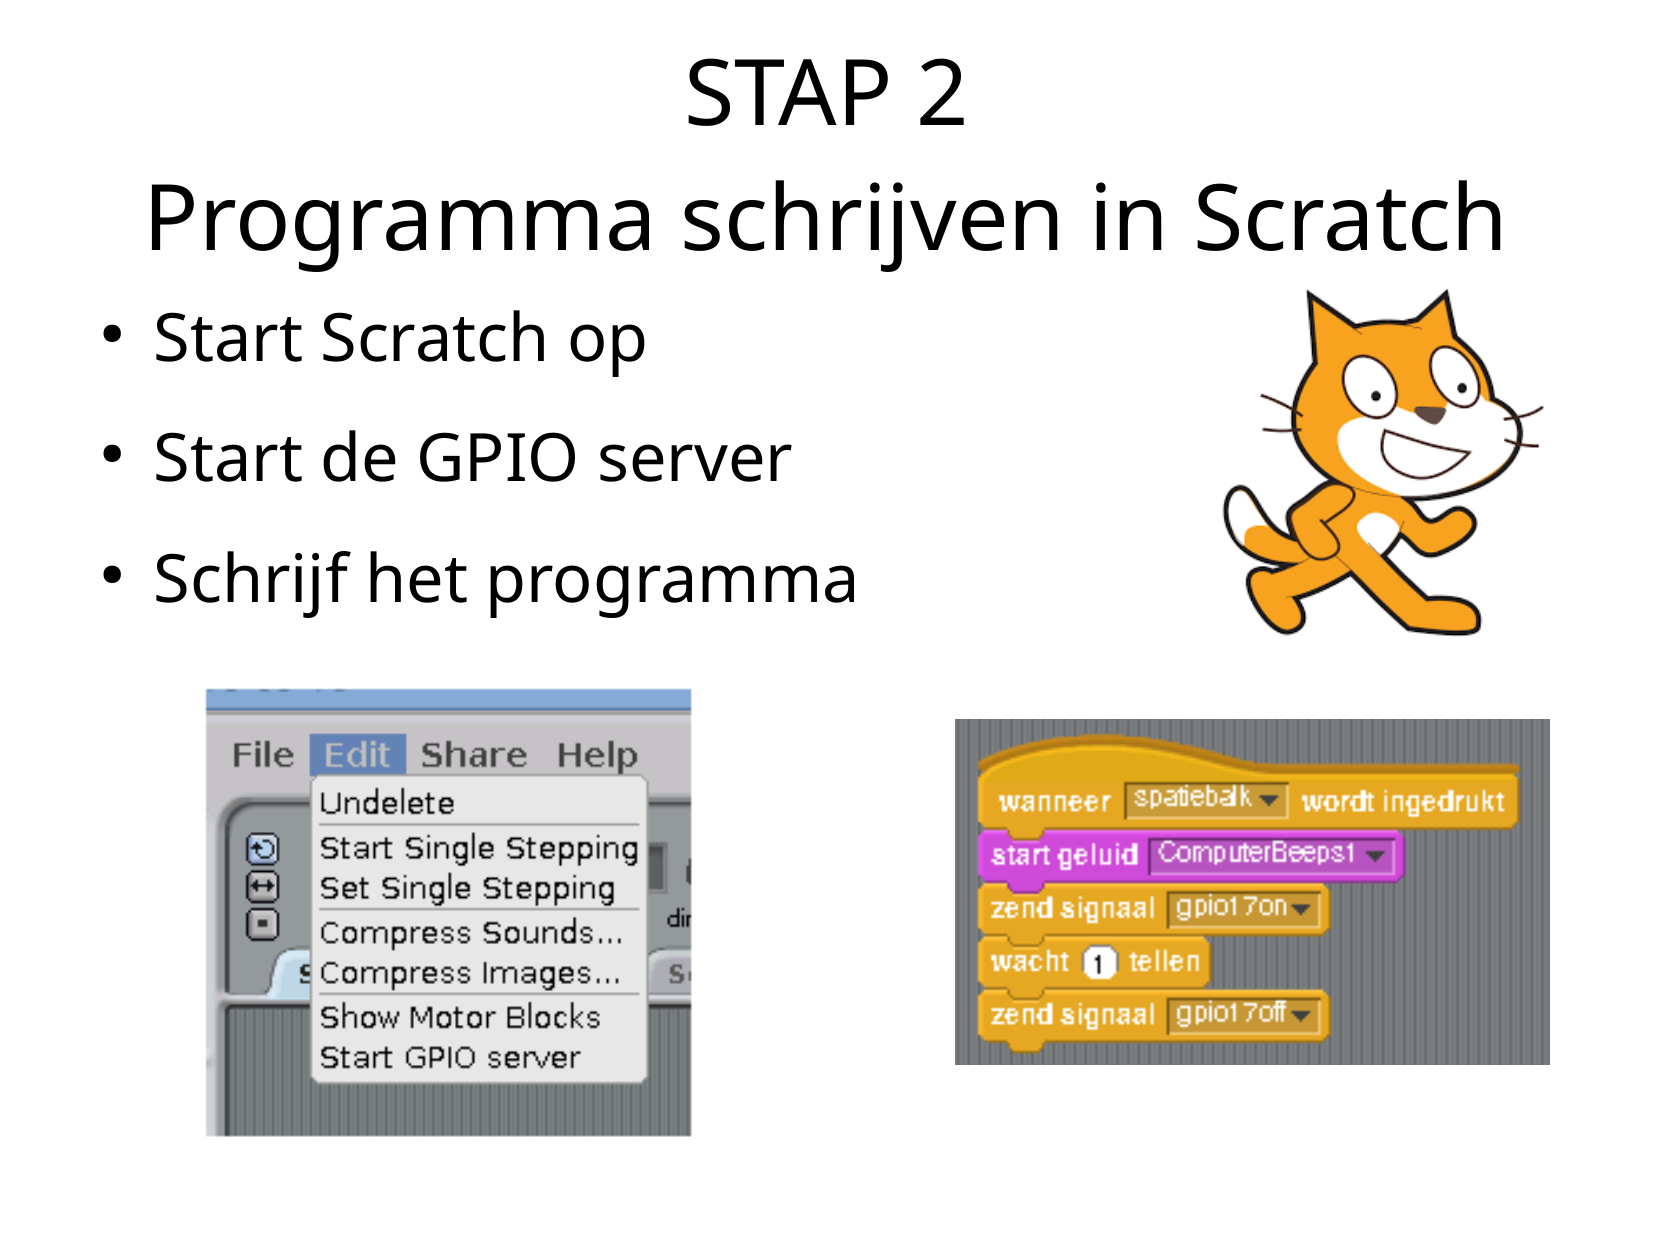

# STAP 2 Programma schrijven in Scratch
Start Scratch op
Start de GPIO server
Schrijf het programma